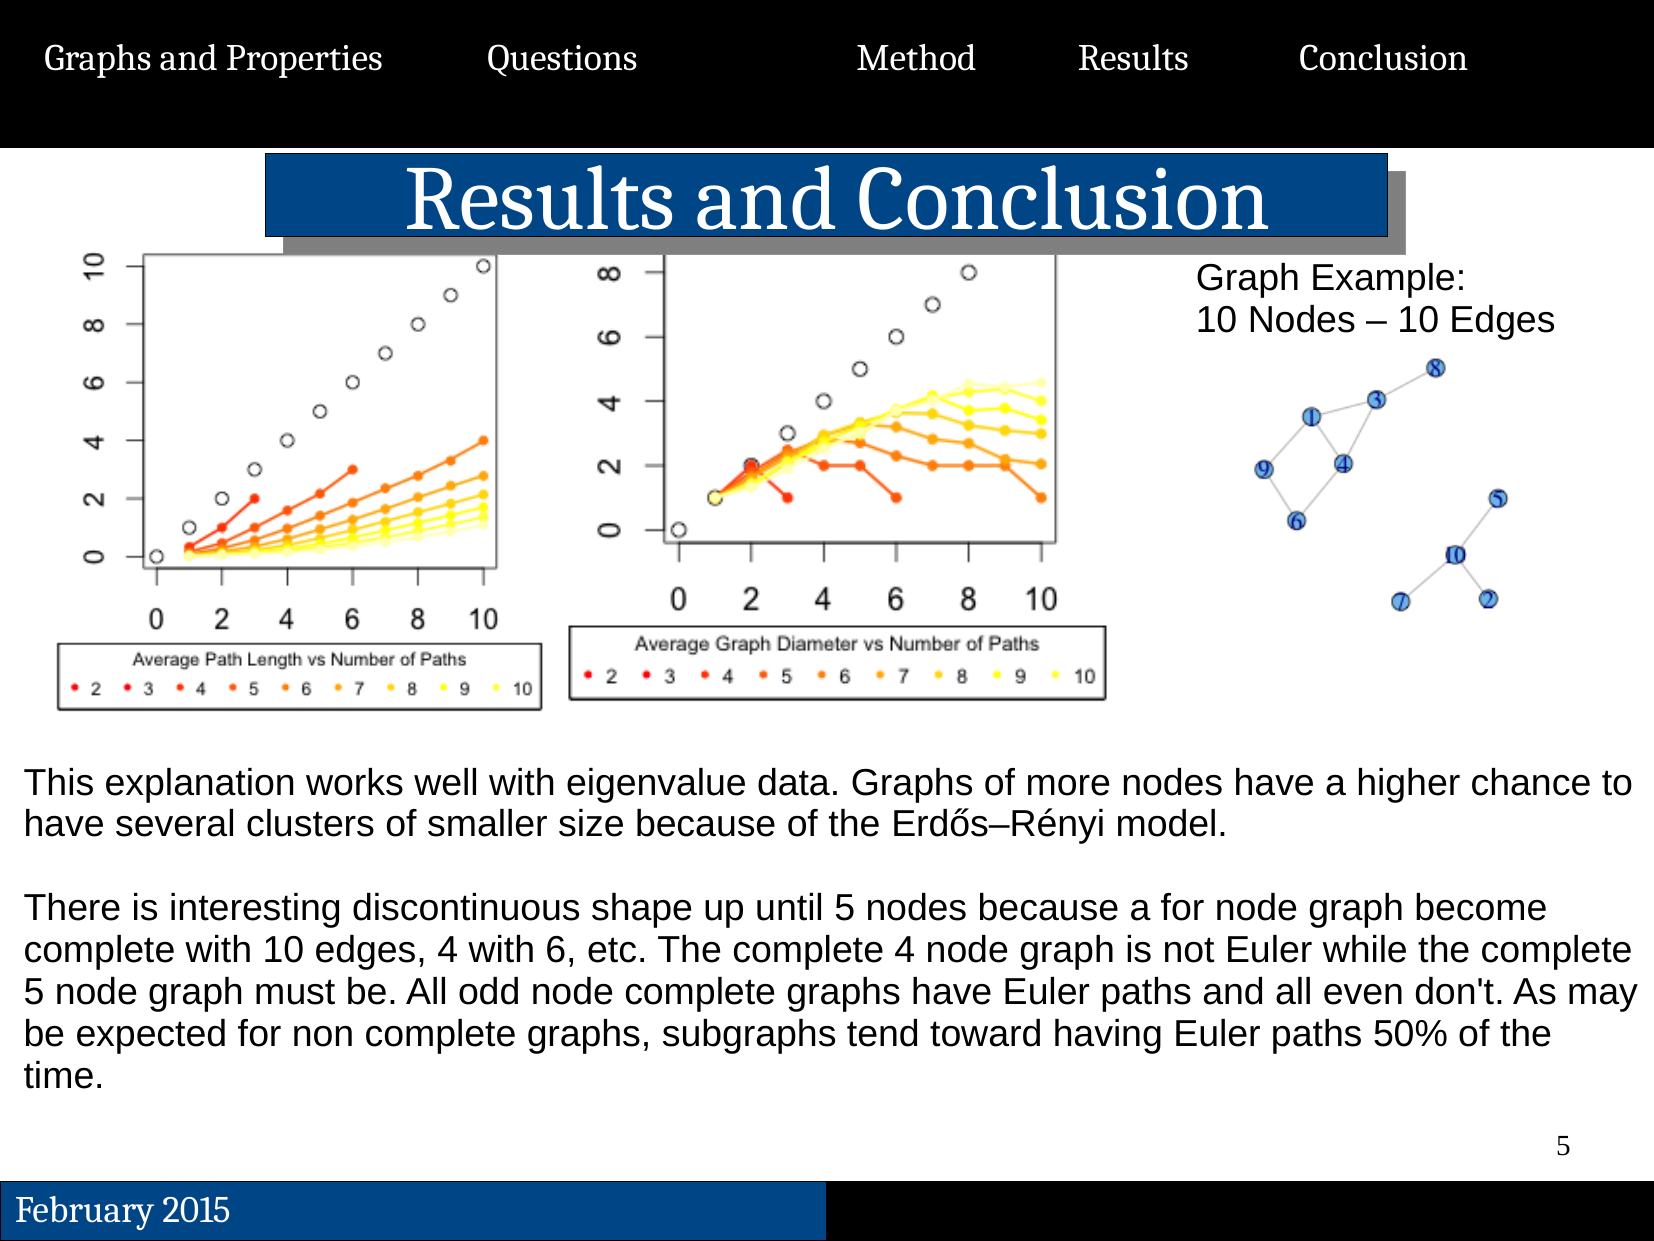

Graphs and Properties		Questions			Method		Results		Conclusion
Graphs and Properties		Questions			Method		Results		Conclusion
Results and Conclusion
Graph Example:
10 Nodes – 10 Edges
This explanation works well with eigenvalue data. Graphs of more nodes have a higher chance to have several clusters of smaller size because of the Erdős–Rényi model.
There is interesting discontinuous shape up until 5 nodes because a for node graph become complete with 10 edges, 4 with 6, etc. The complete 4 node graph is not Euler while the complete 5 node graph must be. All odd node complete graphs have Euler paths and all even don't. As may be expected for non complete graphs, subgraphs tend toward having Euler paths 50% of the time.
5
February 2015
February 2015
Sub Topic 2